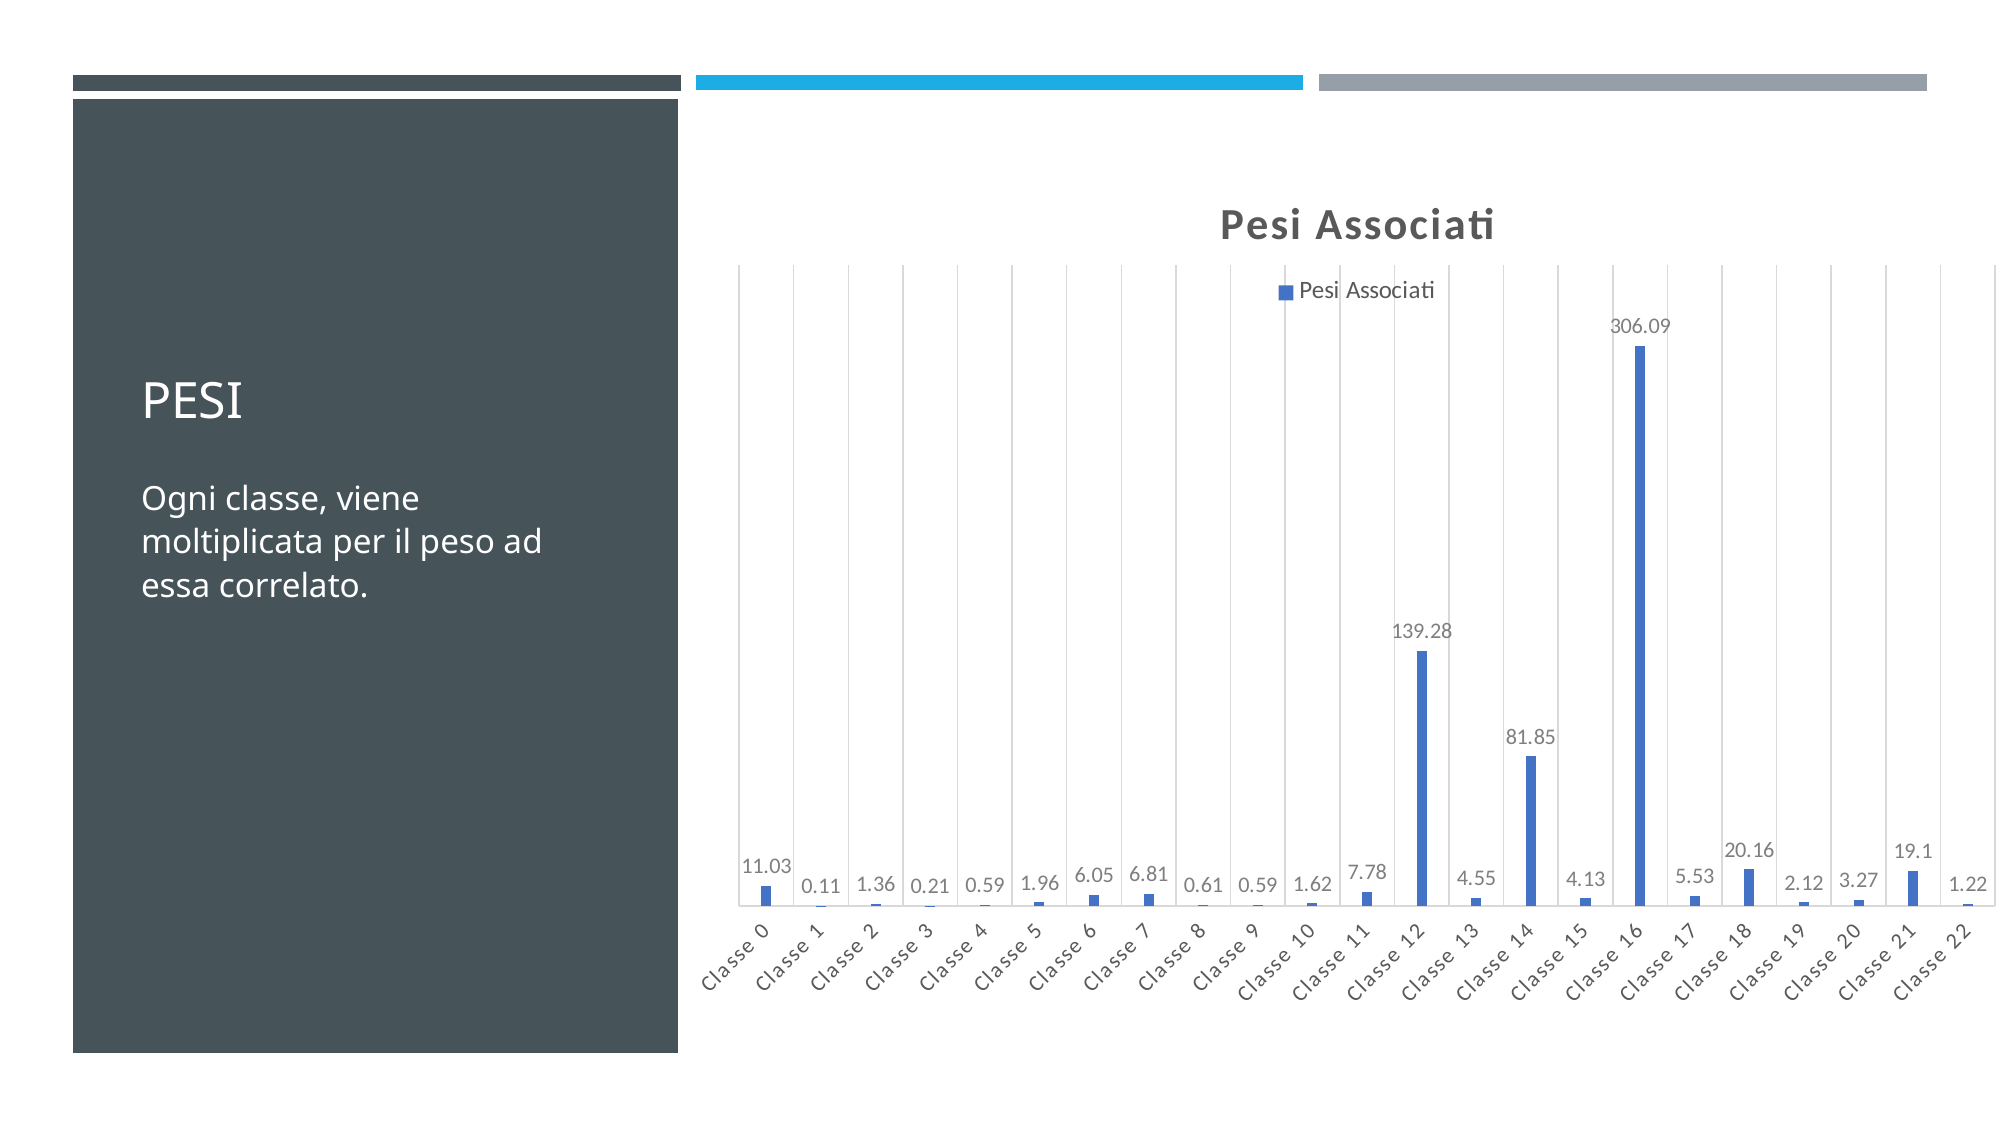

# Pesi
### Chart: Pesi Associati
| Category | Pesi Associati |
|---|---|
| Classe 0 | 11.03 |
| Classe 1 | 0.11 |
| Classe 2 | 1.36 |
| Classe 3 | 0.21 |
| Classe 4 | 0.59 |
| Classe 5 | 1.96 |
| Classe 6 | 6.05 |
| Classe 7 | 6.81 |
| Classe 8 | 0.61 |
| Classe 9 | 0.59 |
| Classe 10 | 1.62 |
| Classe 11 | 7.78 |
| Classe 12 | 139.28 |
| Classe 13 | 4.55 |
| Classe 14 | 81.85 |
| Classe 15 | 4.13 |
| Classe 16 | 306.09 |
| Classe 17 | 5.53 |
| Classe 18 | 20.16 |
| Classe 19 | 2.12 |
| Classe 20 | 3.27 |
| Classe 21 | 19.1 |
| Classe 22 | 1.22 |Ogni classe, viene moltiplicata per il peso ad essa correlato.